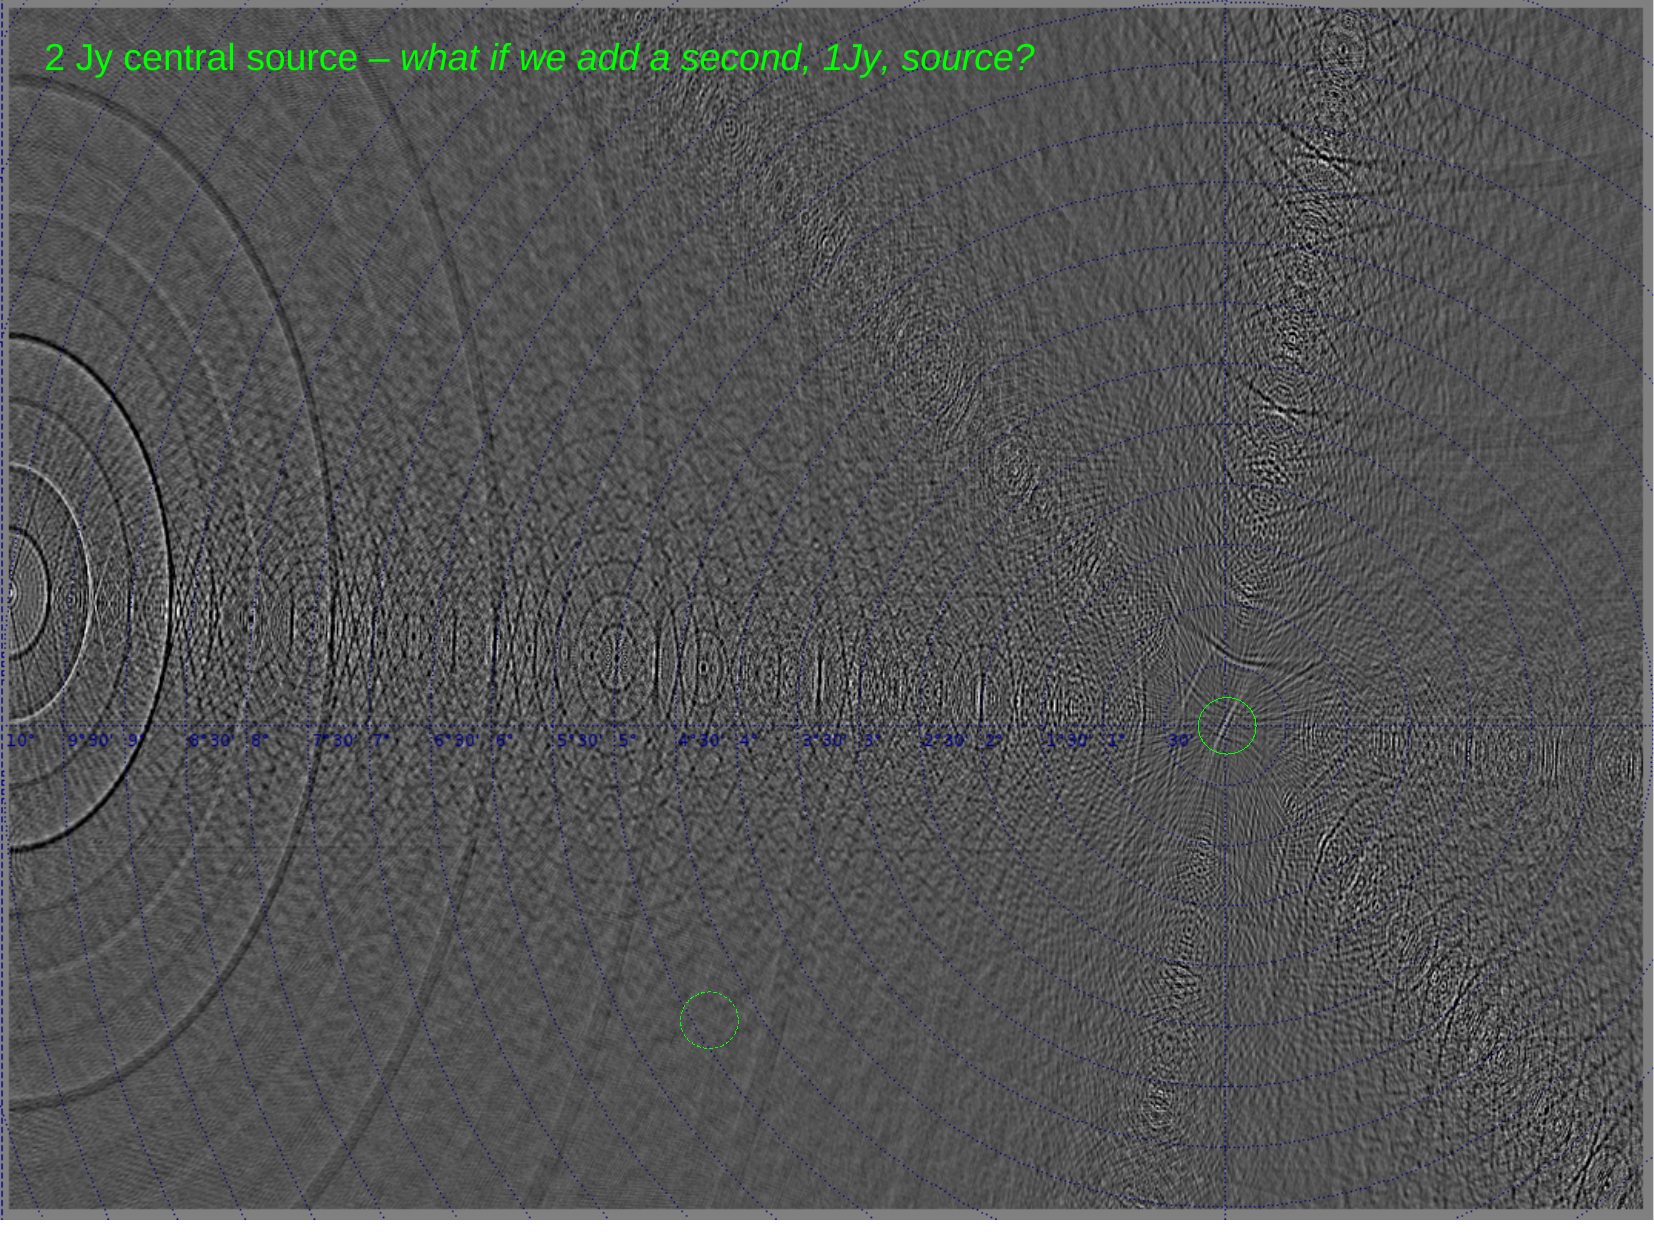

2 Jy central source – what if we add a second, 1Jy, source?
O.Smirnov - High Dynamic Range Imaging - October 2012
83